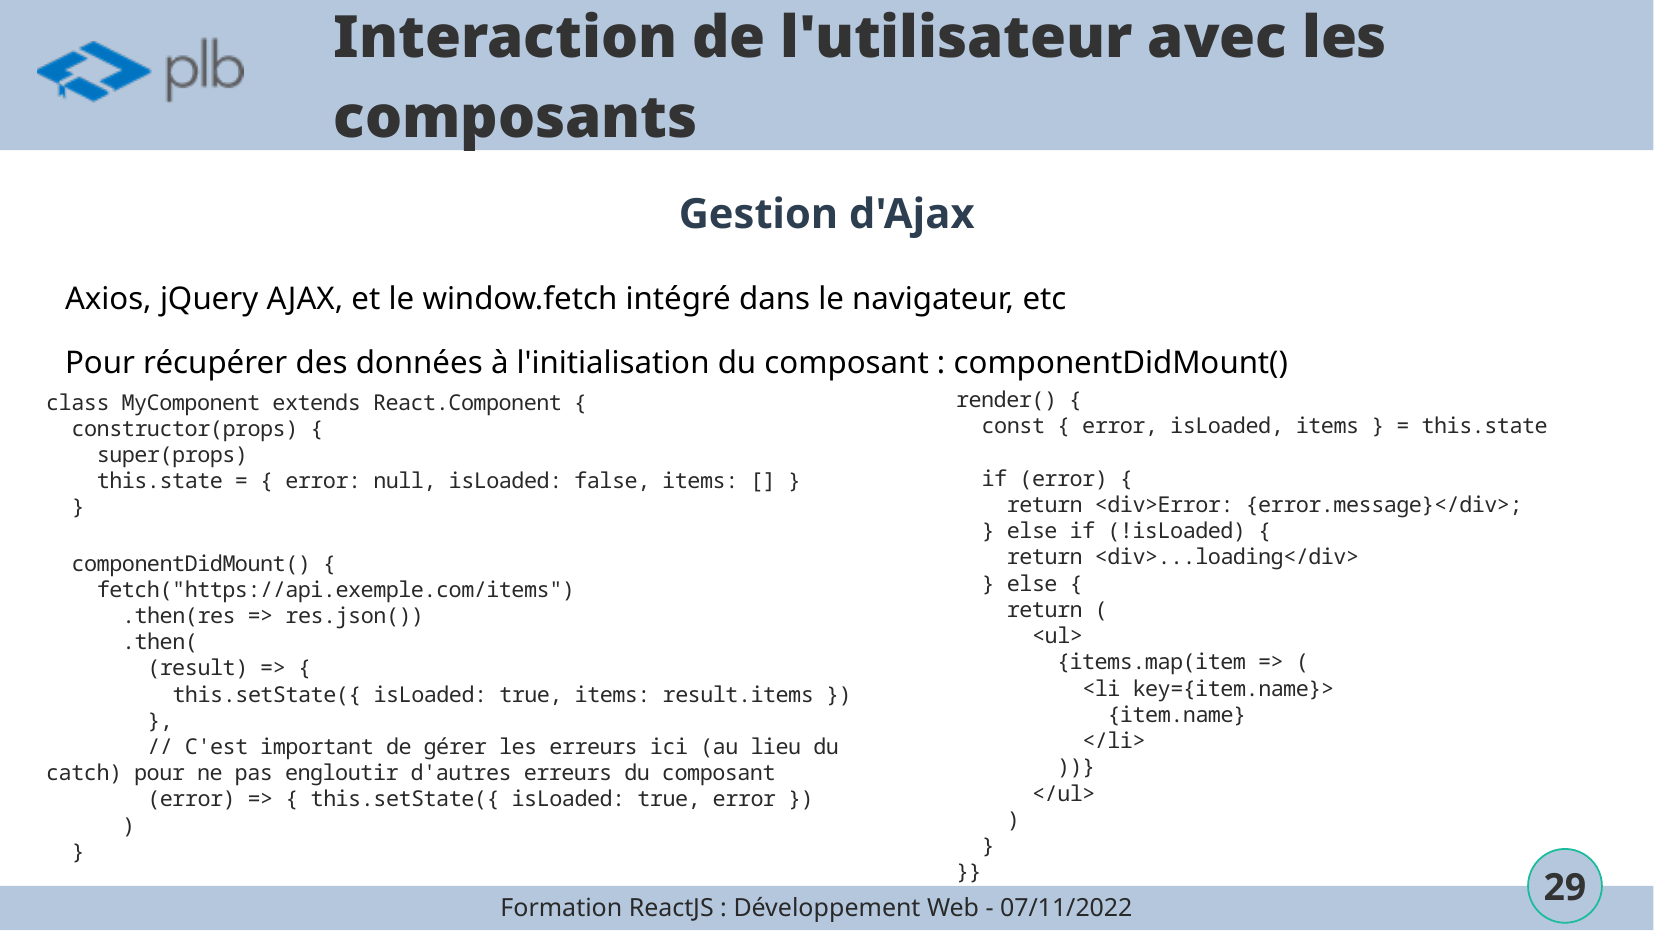

# Interaction de l'utilisateur avec les composants
Gestion d'Ajax
Axios, jQuery AJAX, et le window.fetch intégré dans le navigateur, etc
Pour récupérer des données à l'initialisation du composant : componentDidMount()
render() {
 const { error, isLoaded, items } = this.state
 if (error) {
 return <div>Error: {error.message}</div>;
 } else if (!isLoaded) {
 return <div>...loading</div>
 } else {
 return (
 <ul>
 {items.map(item => (
 <li key={item.name}>
 {item.name}
 </li>
 ))}
 </ul>
 )
 }
}}
class MyComponent extends React.Component {
 constructor(props) {
 super(props)
 this.state = { error: null, isLoaded: false, items: [] }
 }
 componentDidMount() {
 fetch("https://api.exemple.com/items")
 .then(res => res.json())
 .then(
 (result) => {
 this.setState({ isLoaded: true, items: result.items })
 },
 // C'est important de gérer les erreurs ici (au lieu du catch) pour ne pas engloutir d'autres erreurs du composant
 (error) => { this.setState({ isLoaded: true, error })
 )
 }
Formation ReactJS : Développement Web - 07/11/2022